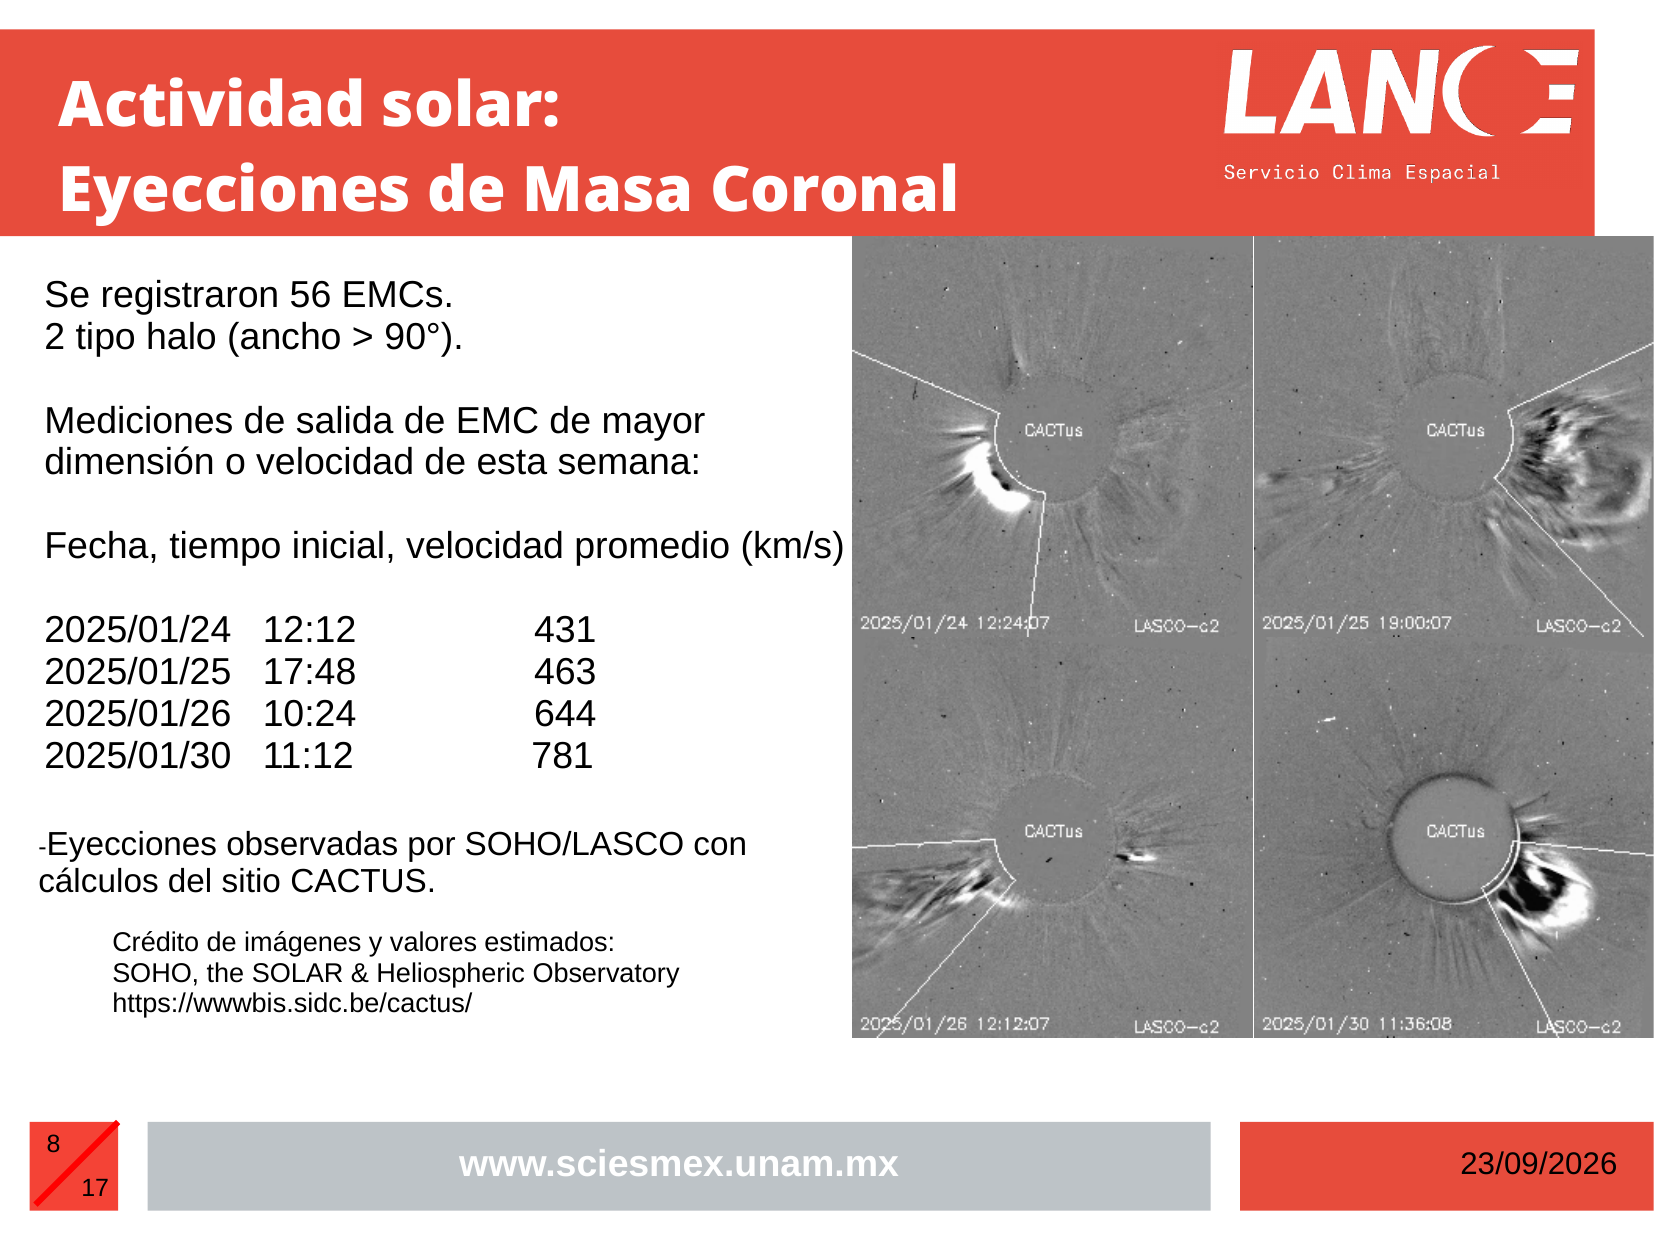

# Actividad solar: Eyecciones de Masa Coronal
Se registraron 56 EMCs.
2 tipo halo (ancho > 90°).
Mediciones de salida de EMC de mayor
dimensión o velocidad de esta semana:
Fecha, tiempo inicial, velocidad promedio (km/s)
2025/01/24 12:12 431
2025/01/25 17:48 463
2025/01/26 10:24 644
2025/01/30 11:12 781
-Eyecciones observadas por SOHO/LASCO con
cálculos del sitio CACTUS.
	Crédito de imágenes y valores estimados:
	SOHO, the SOLAR & Heliospheric Observatory
	https://wwwbis.sidc.be/cactus/
www.sciesmex.unam.mx
17